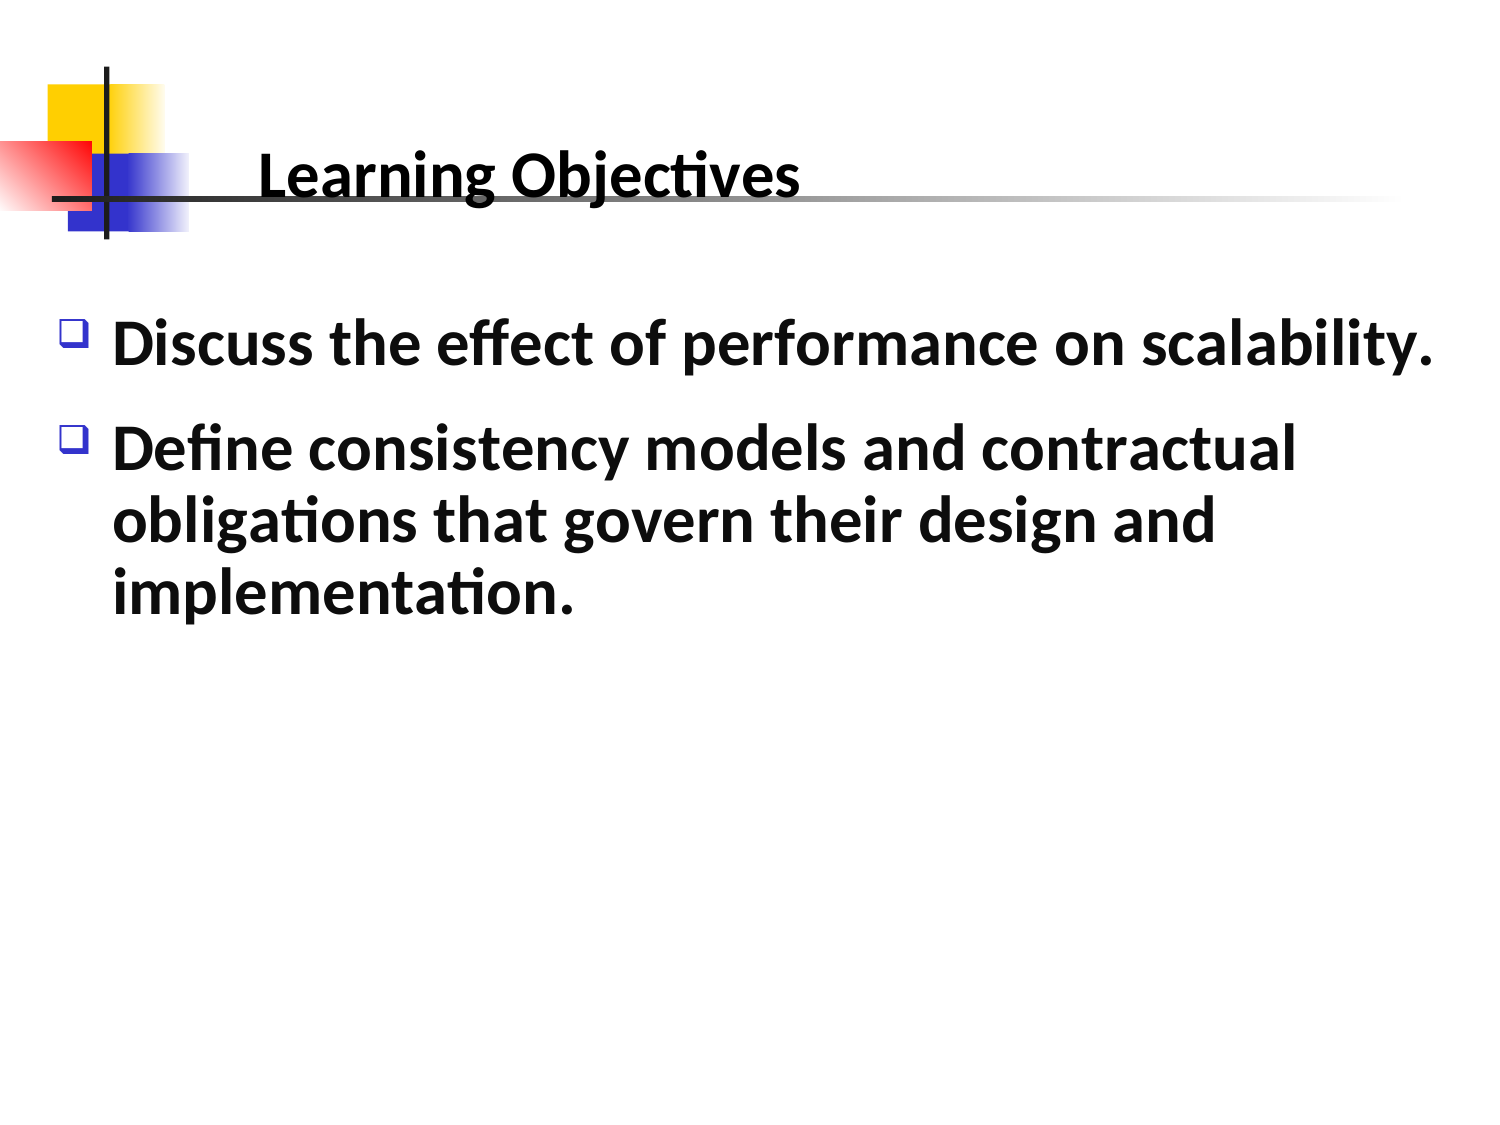

Learning Objectives
Discuss the effect of performance on scalability.
Define consistency models and contractual obligations that govern their design and implementation.